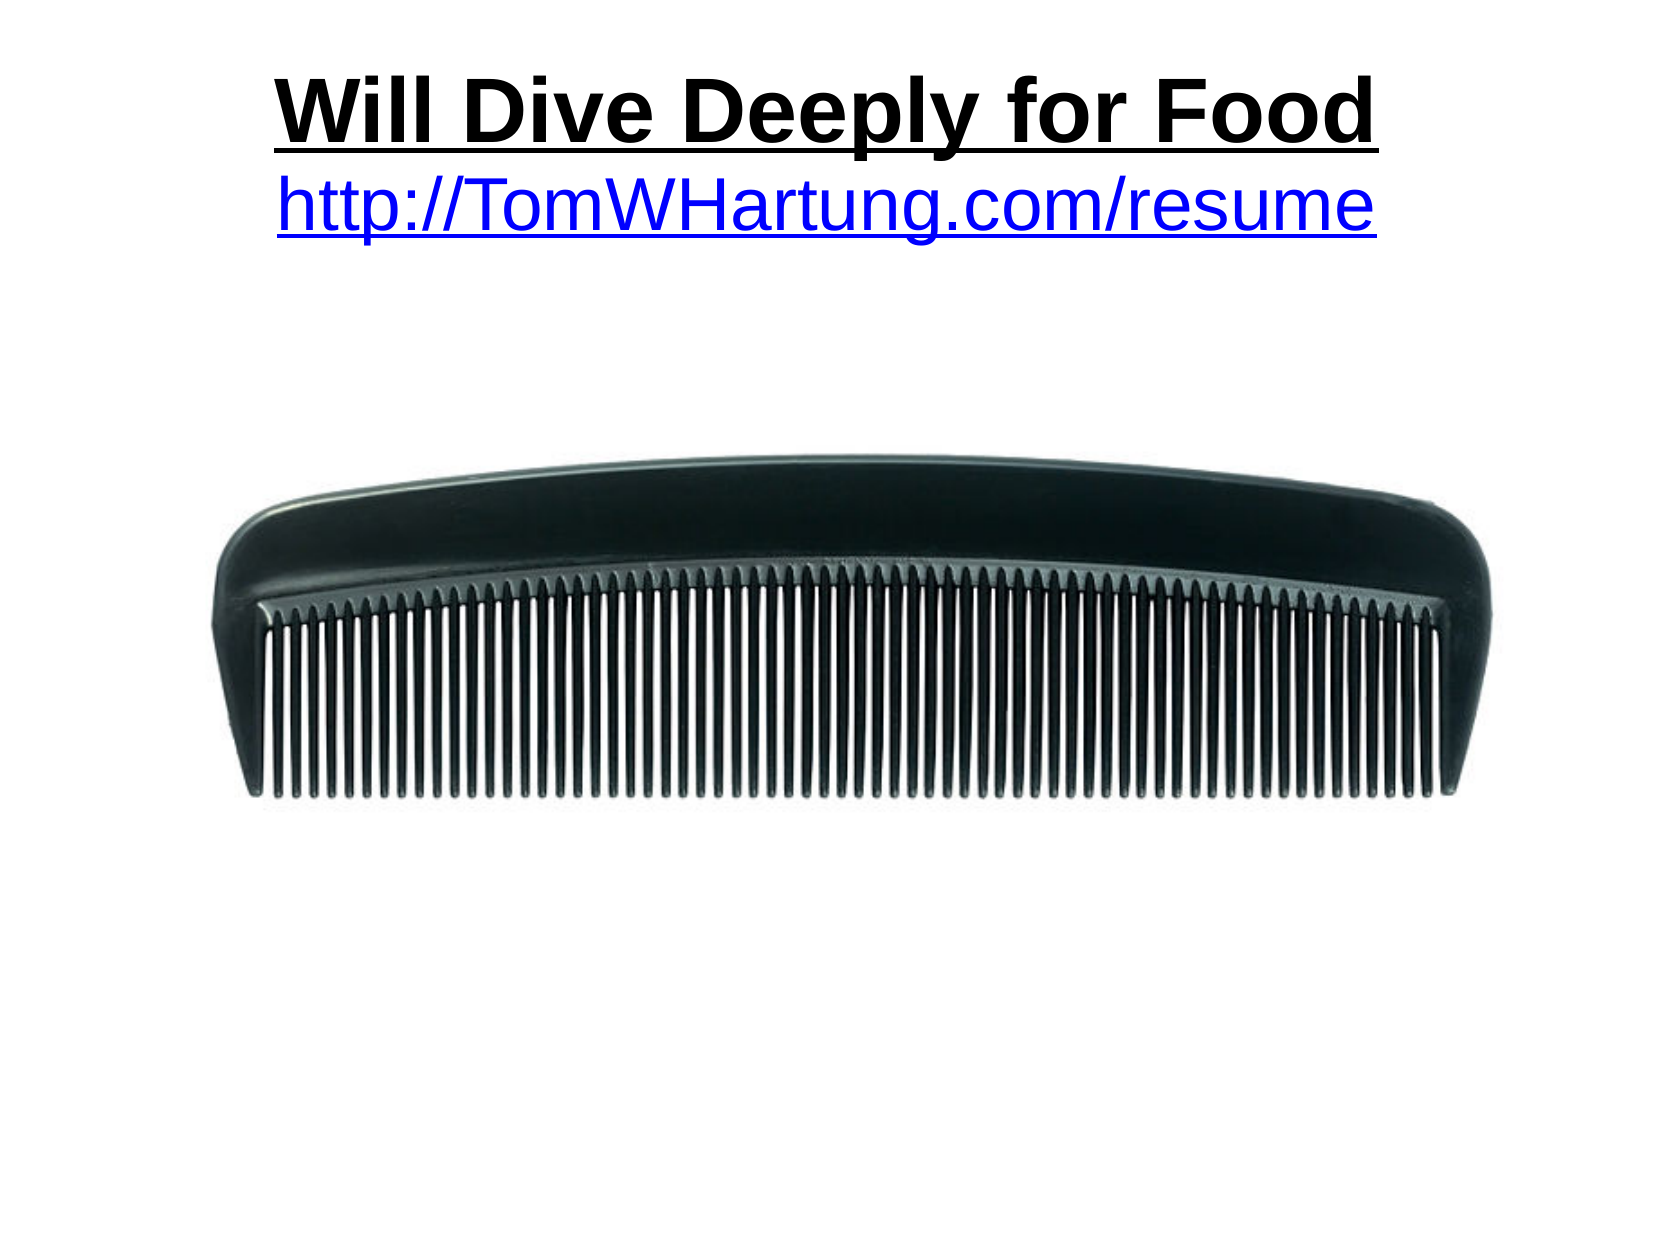

# Will Dive Deeply for Food http://TomWHartung.com/resume